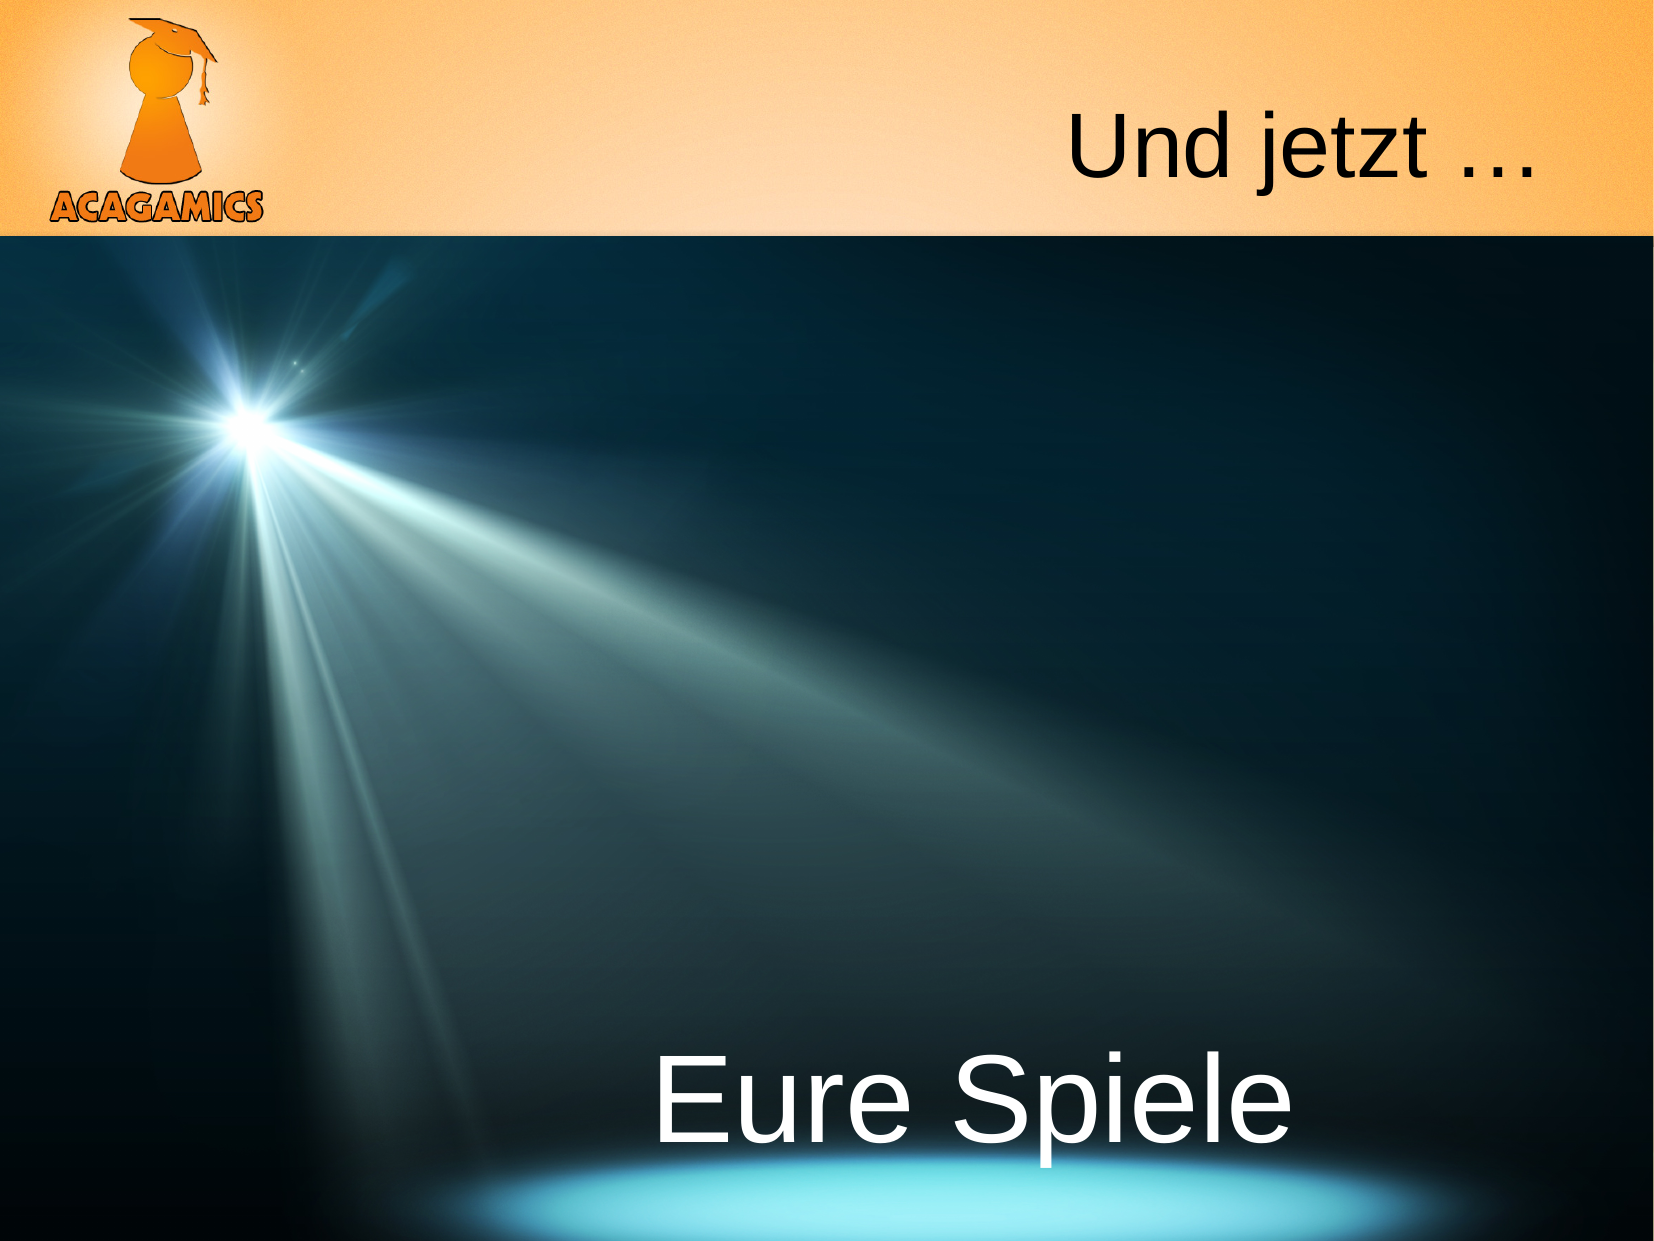

# Und jetzt …
Eure Spiele
6